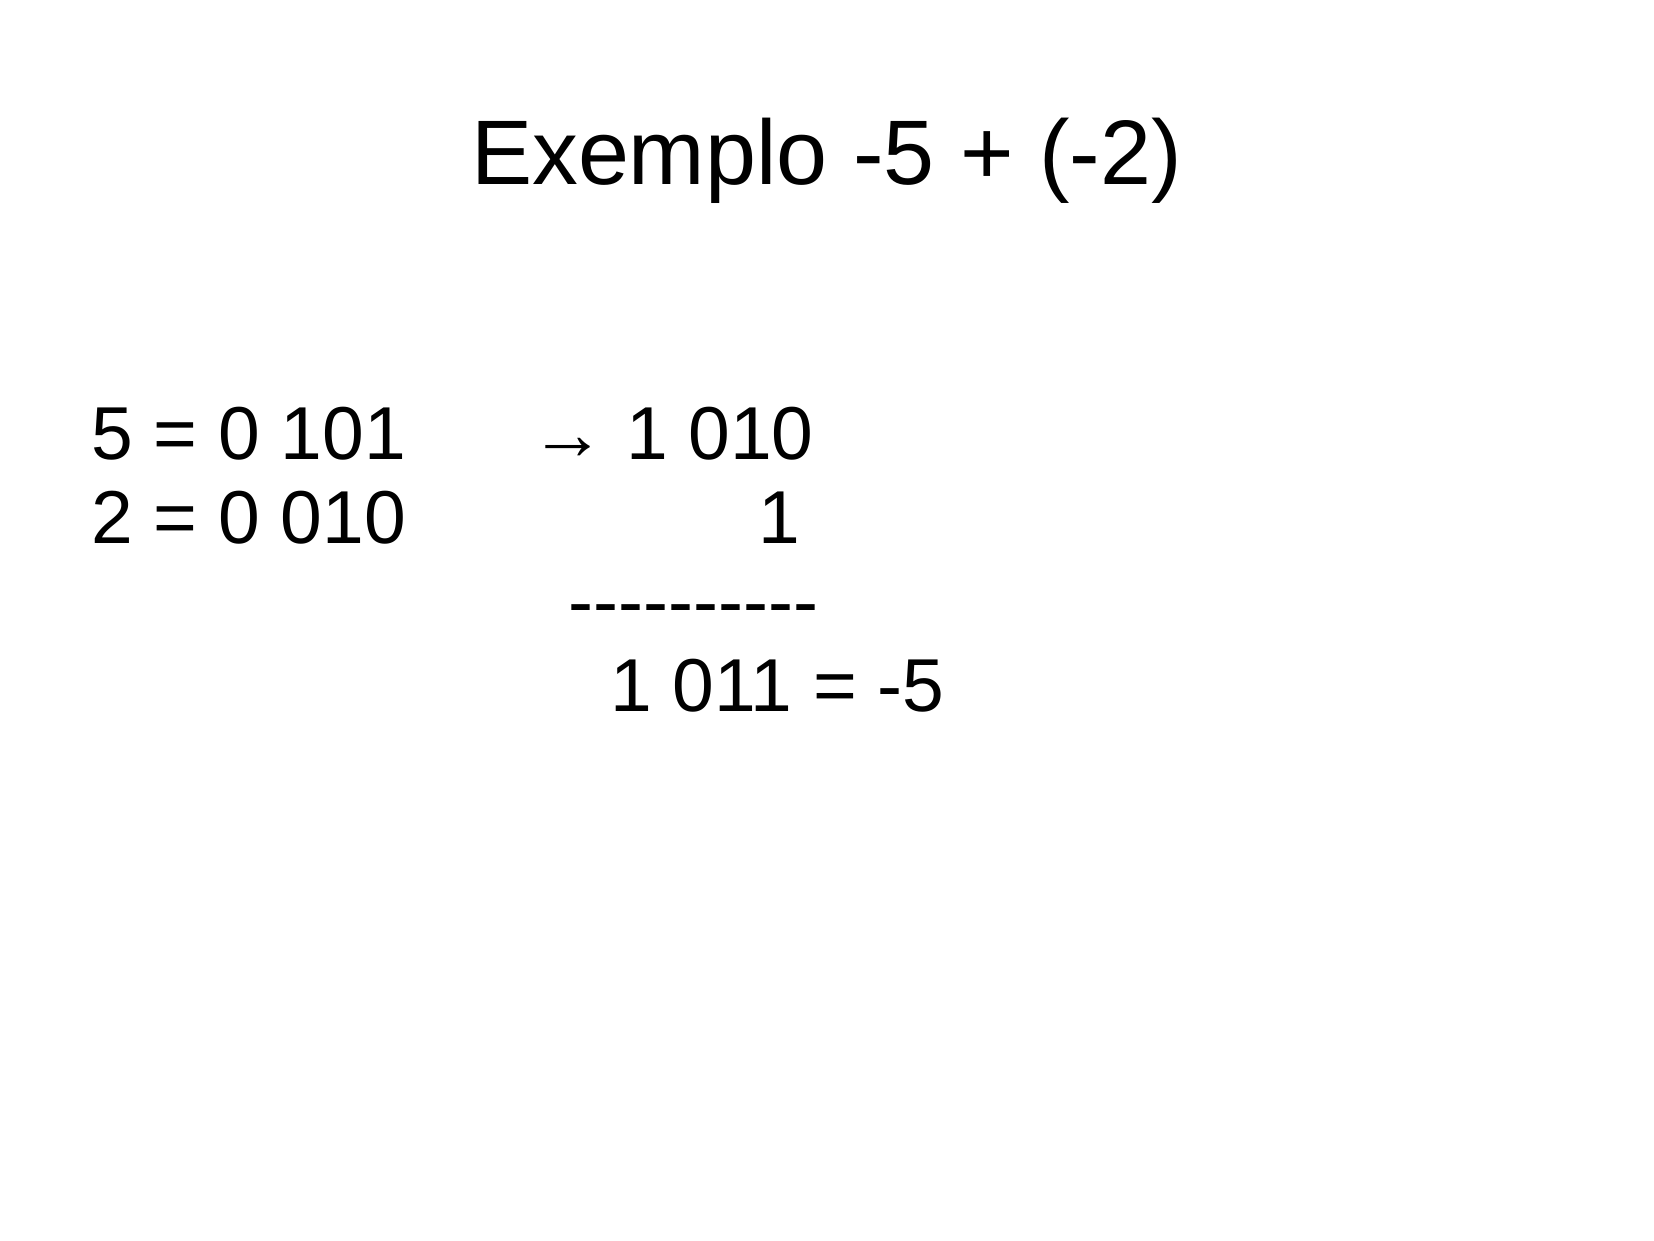

# Exemplo -5 + (-2)
5 = 0 101 → 1 010
2 = 0 010 1
 ----------
 1 011 = -5